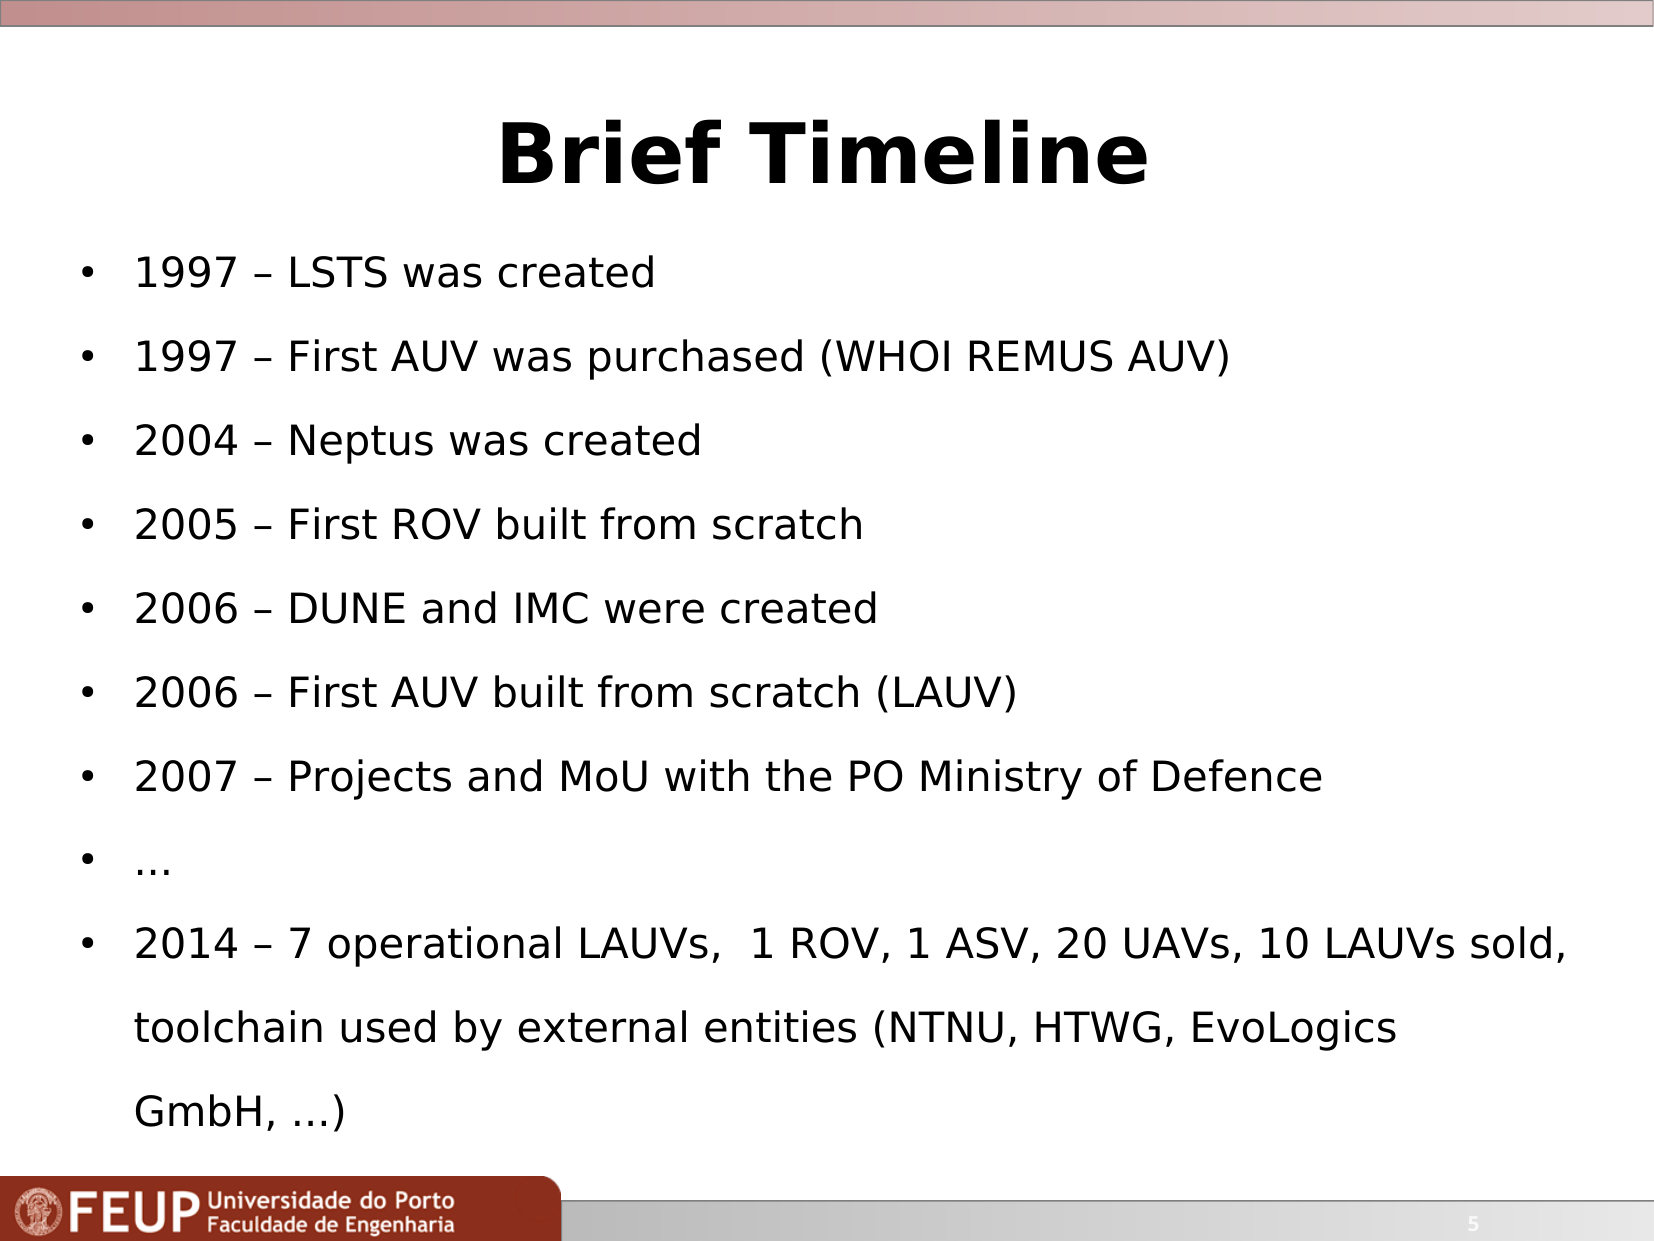

# Brief Timeline
1997 – LSTS was created
1997 – First AUV was purchased (WHOI REMUS AUV)
2004 – Neptus was created
2005 – First ROV built from scratch
2006 – DUNE and IMC were created
2006 – First AUV built from scratch (LAUV)
2007 – Projects and MoU with the PO Ministry of Defence
...
2014 – 7 operational LAUVs, 1 ROV, 1 ASV, 20 UAVs, 10 LAUVs sold, toolchain used by external entities (NTNU, HTWG, EvoLogics GmbH, ...)